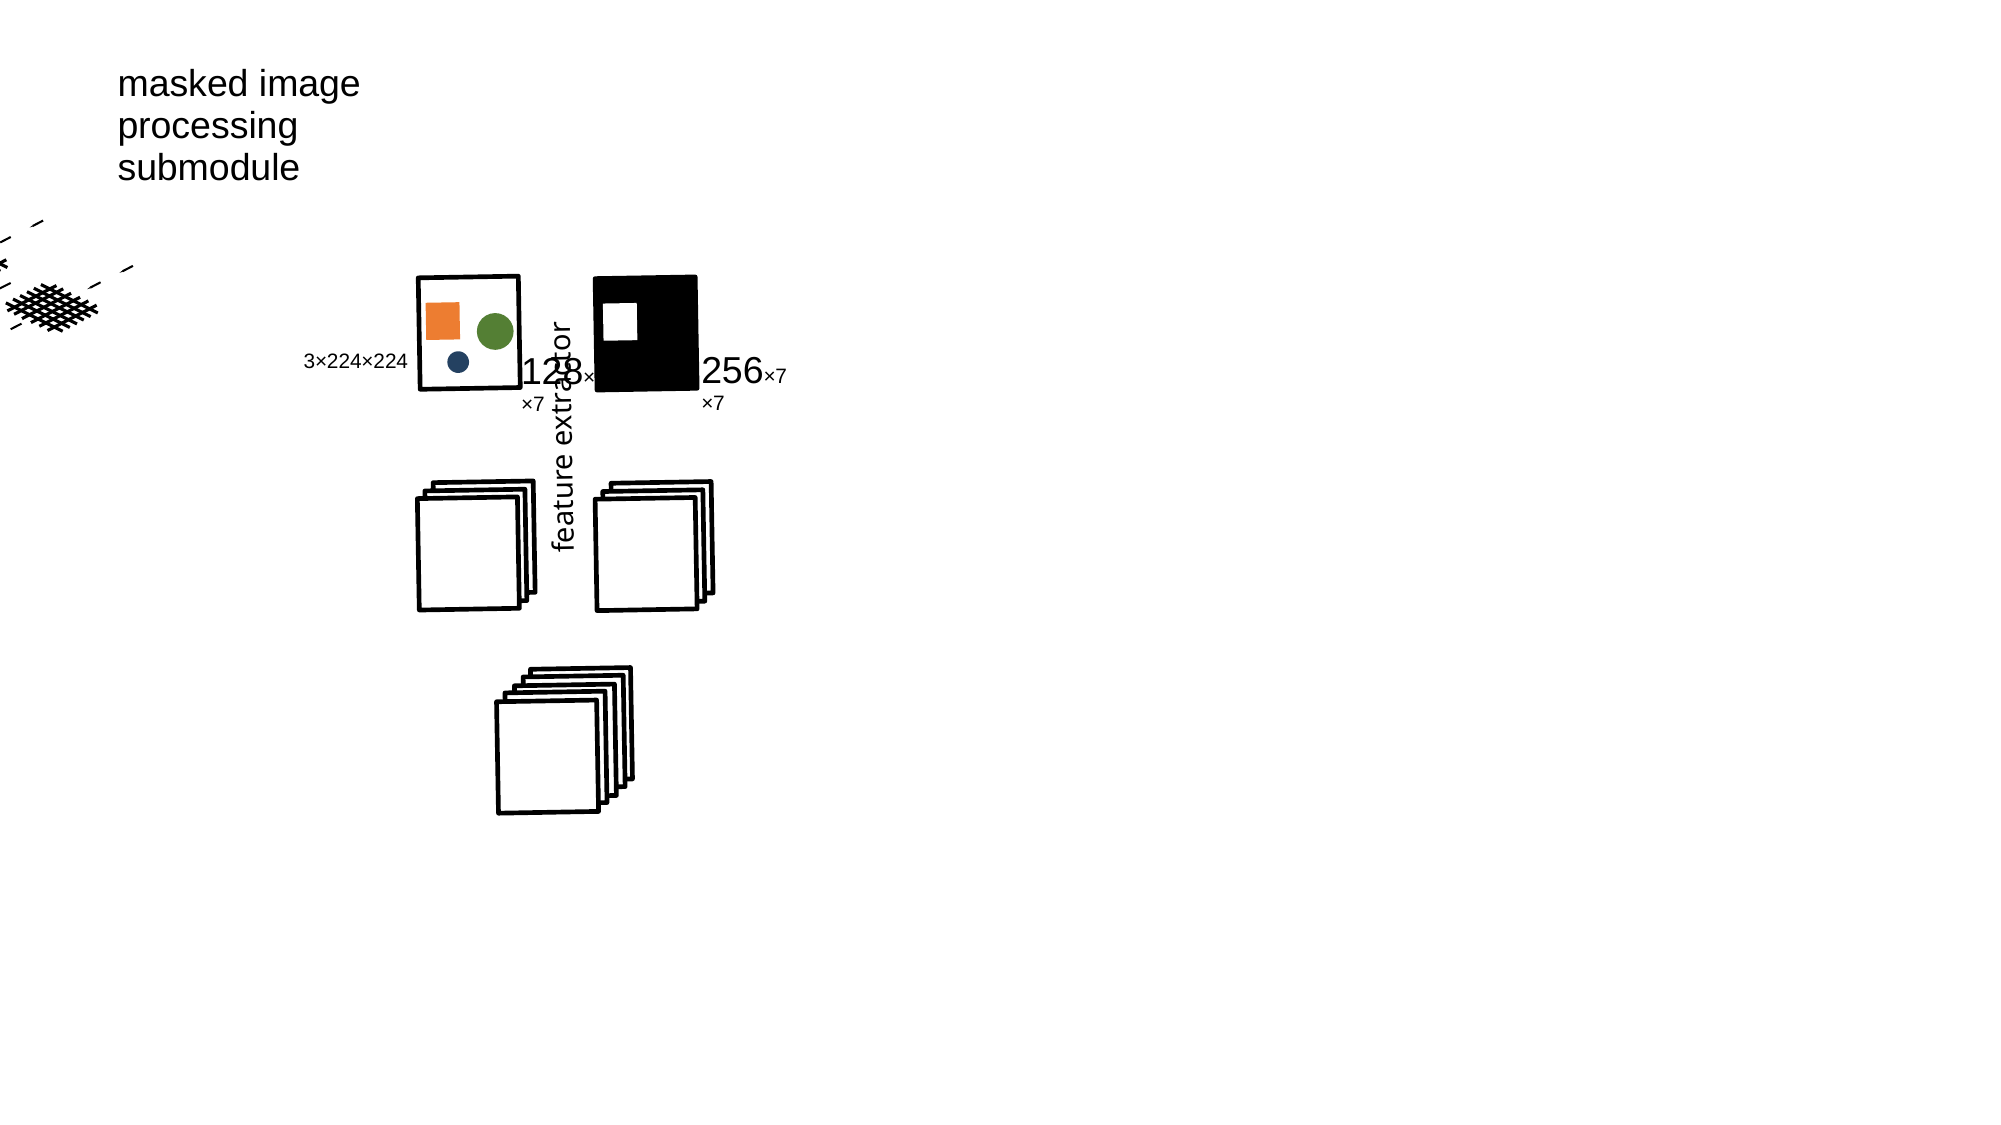

masked image processing submodule
3×224×224
256×7×7
128×7×7
feature extractor